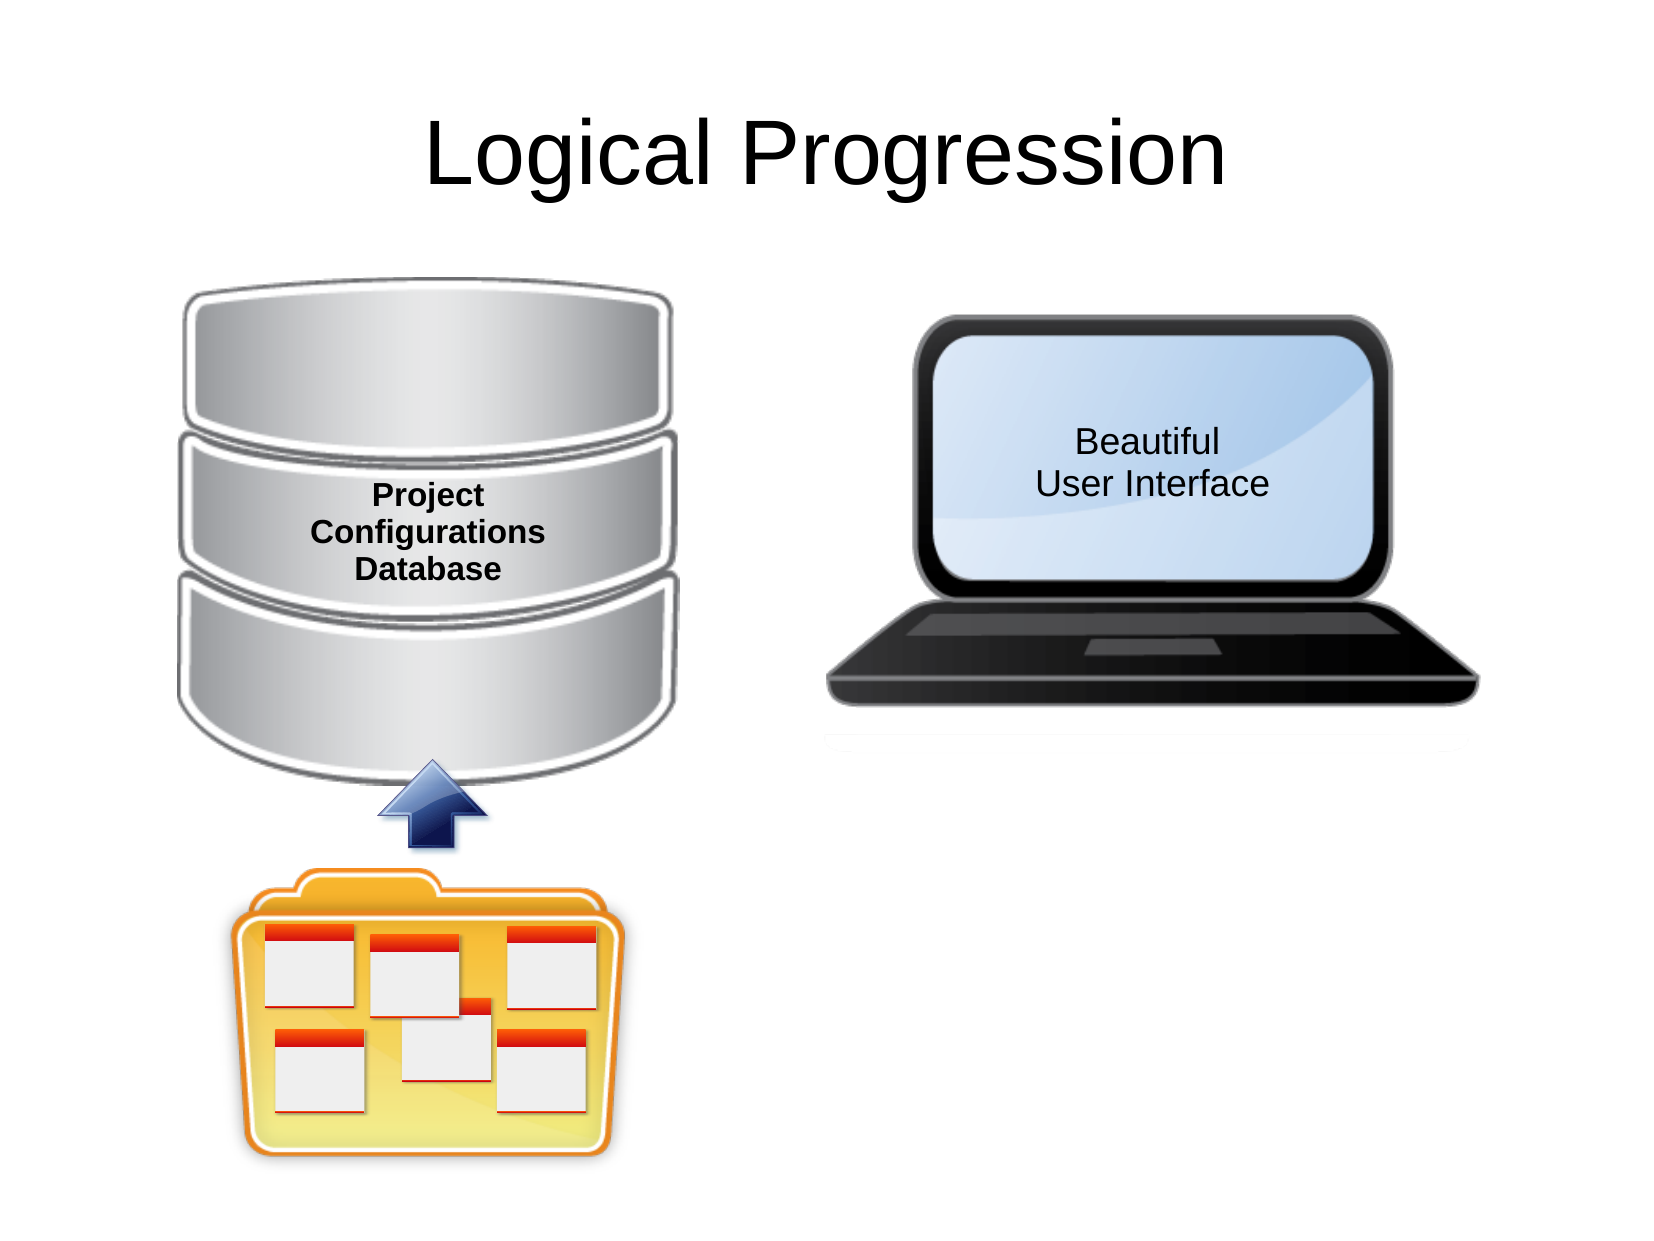

# Logical Progression
Project
Configurations
Database
Beautiful
User Interface